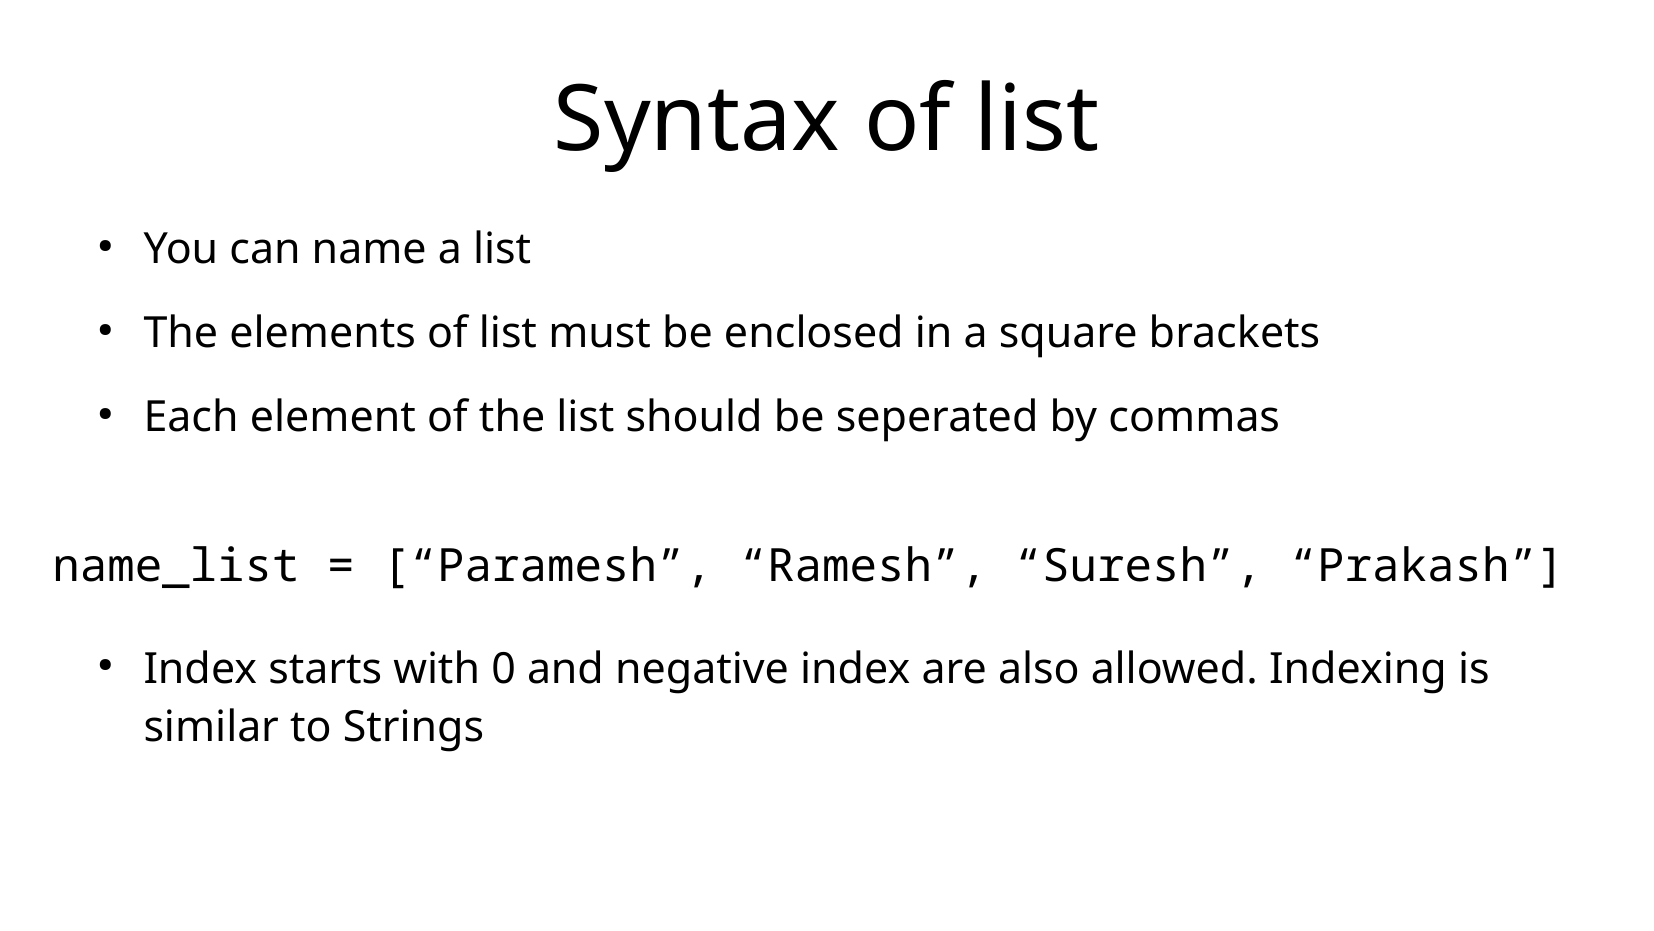

# Syntax of list
You can name a list
The elements of list must be enclosed in a square brackets
Each element of the list should be seperated by commas
Index starts with 0 and negative index are also allowed. Indexing is similar to Strings
name_list = [“Paramesh”, “Ramesh”, “Suresh”, “Prakash”]